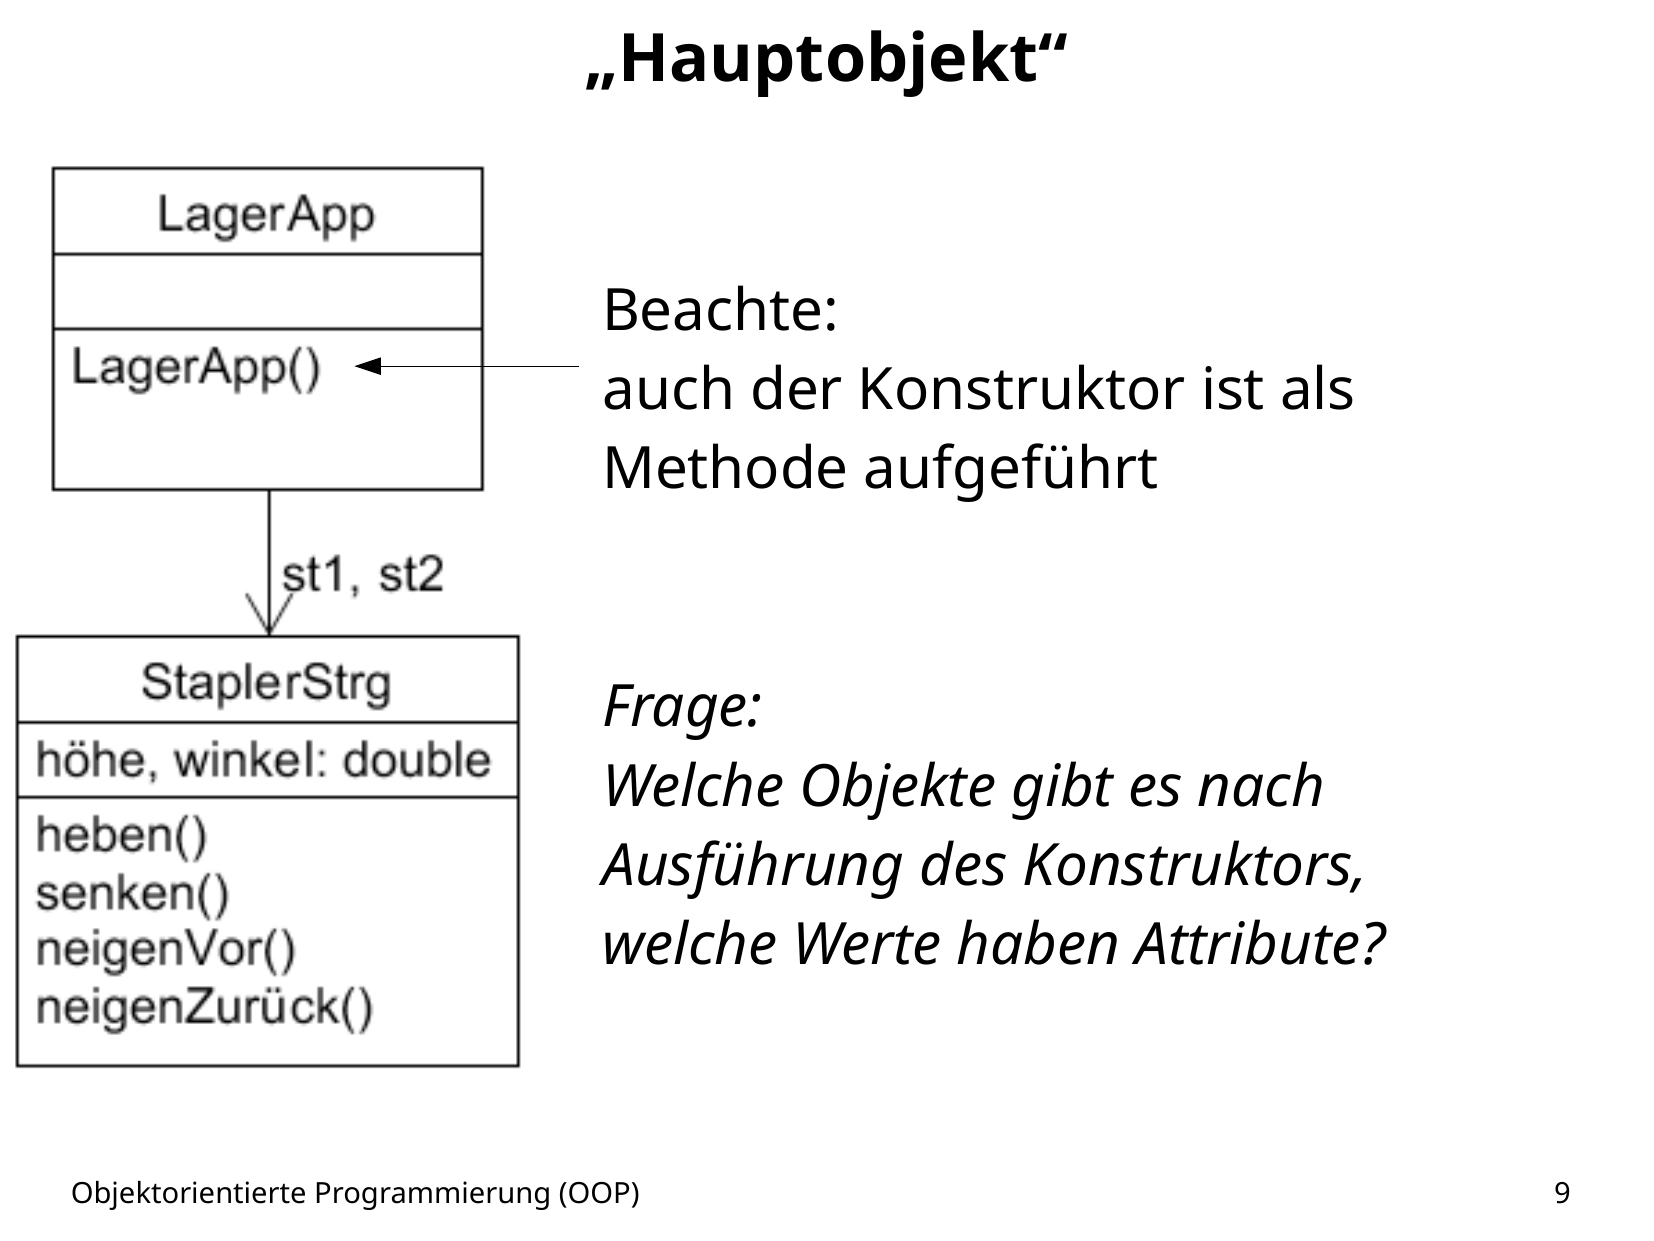

# „Hauptobjekt“
Beachte:
auch der Konstruktor ist als Methode aufgeführt
Frage:
Welche Objekte gibt es nach Ausführung des Konstruktors,
welche Werte haben Attribute?
Objektorientierte Programmierung (OOP)
9